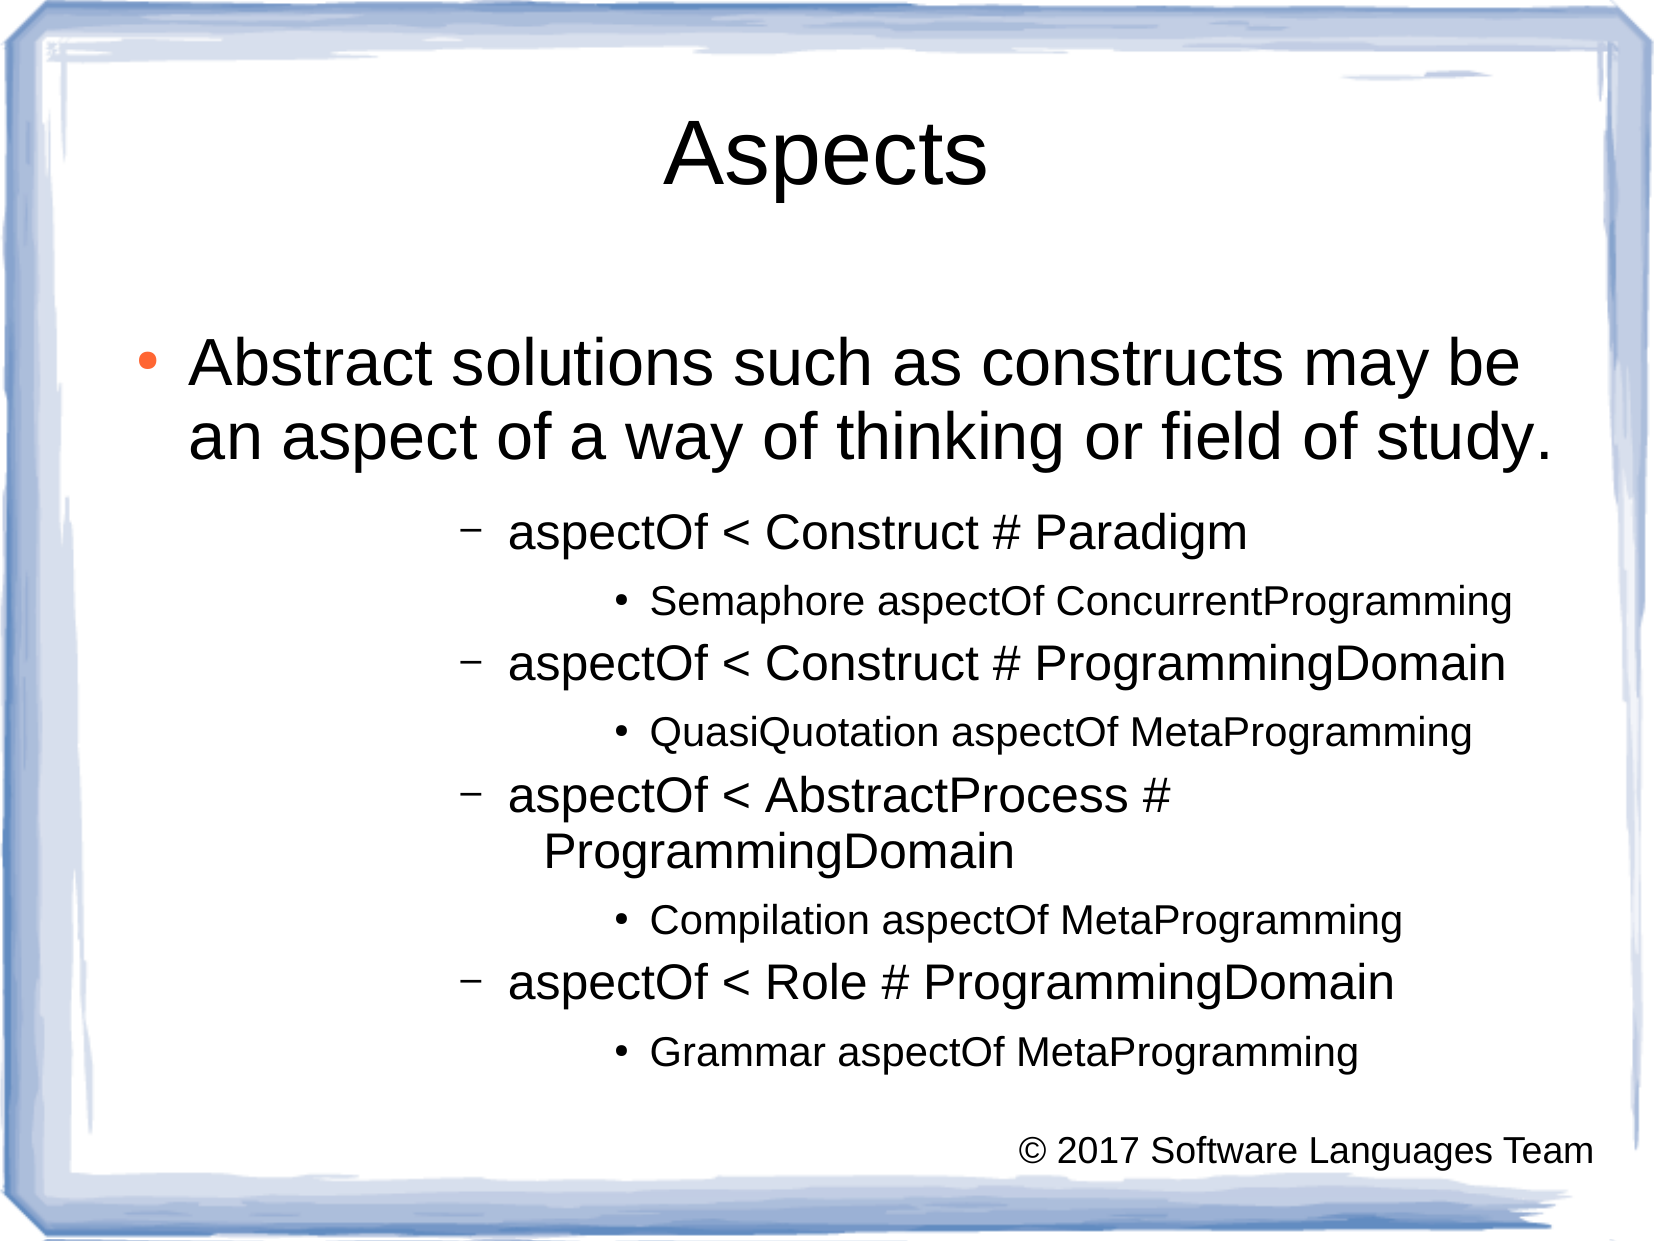

# Aspects
Abstract solutions such as constructs may be an aspect of a way of thinking or field of study.
aspectOf < Construct # Paradigm
Semaphore aspectOf ConcurrentProgramming
aspectOf < Construct # ProgrammingDomain
QuasiQuotation aspectOf MetaProgramming
aspectOf < AbstractProcess # ProgrammingDomain
Compilation aspectOf MetaProgramming
aspectOf < Role # ProgrammingDomain
Grammar aspectOf MetaProgramming
© 2017 Software Languages Team